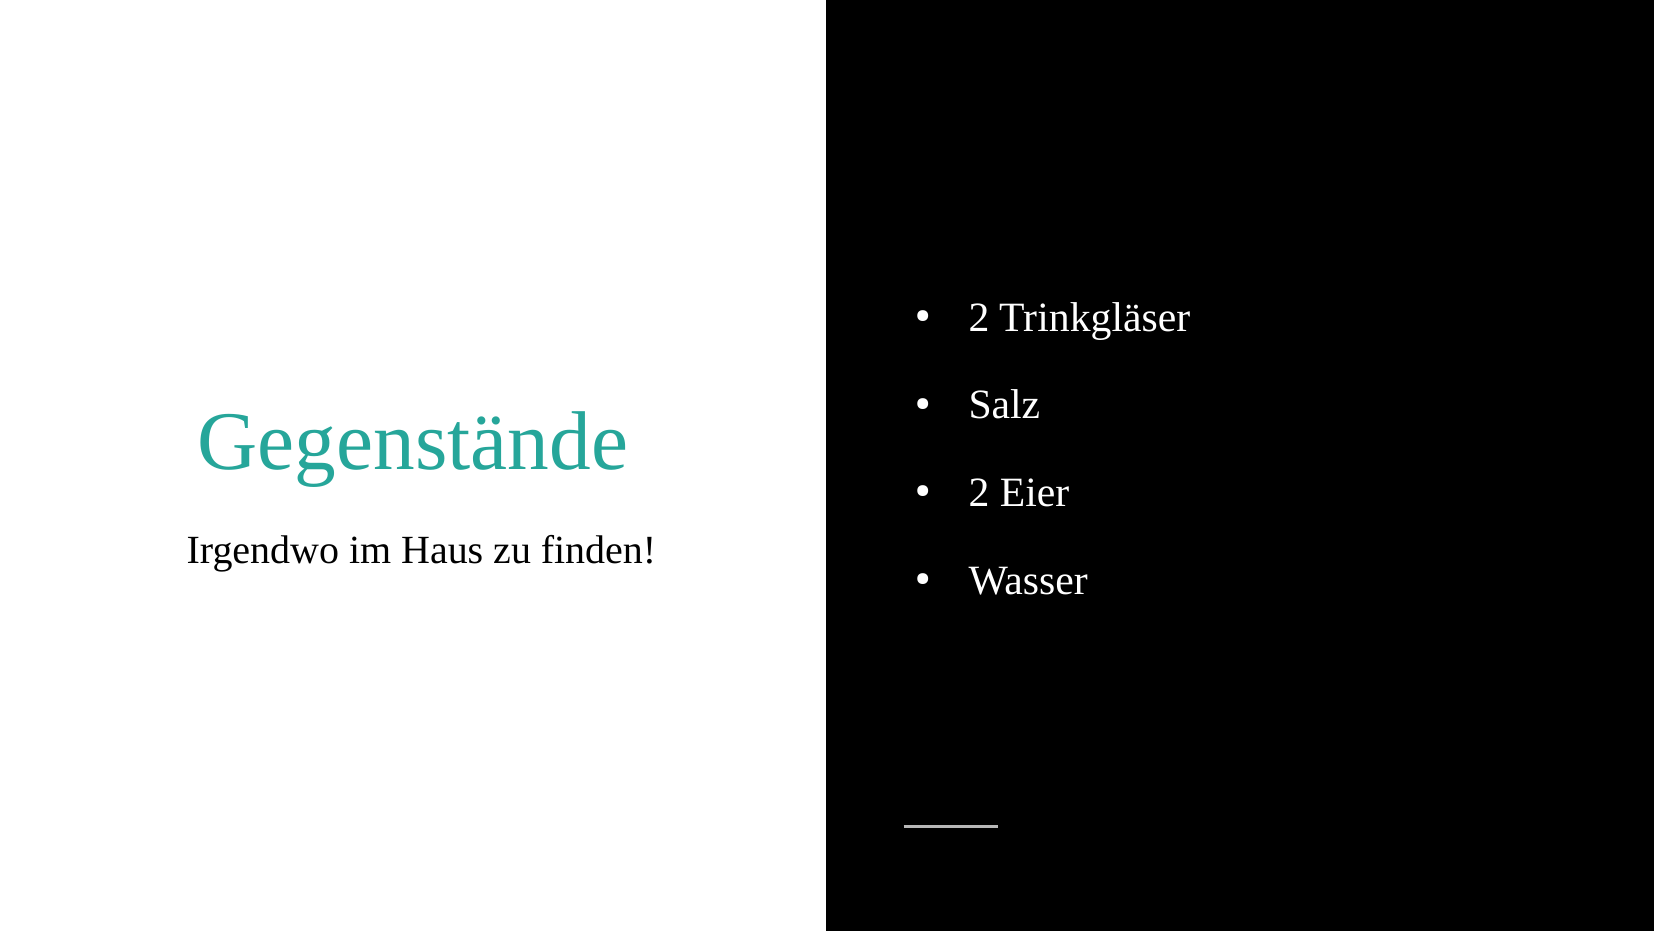

2 Trinkgläser
Salz
2 Eier
Wasser
# Gegenstände
Irgendwo im Haus zu finden!